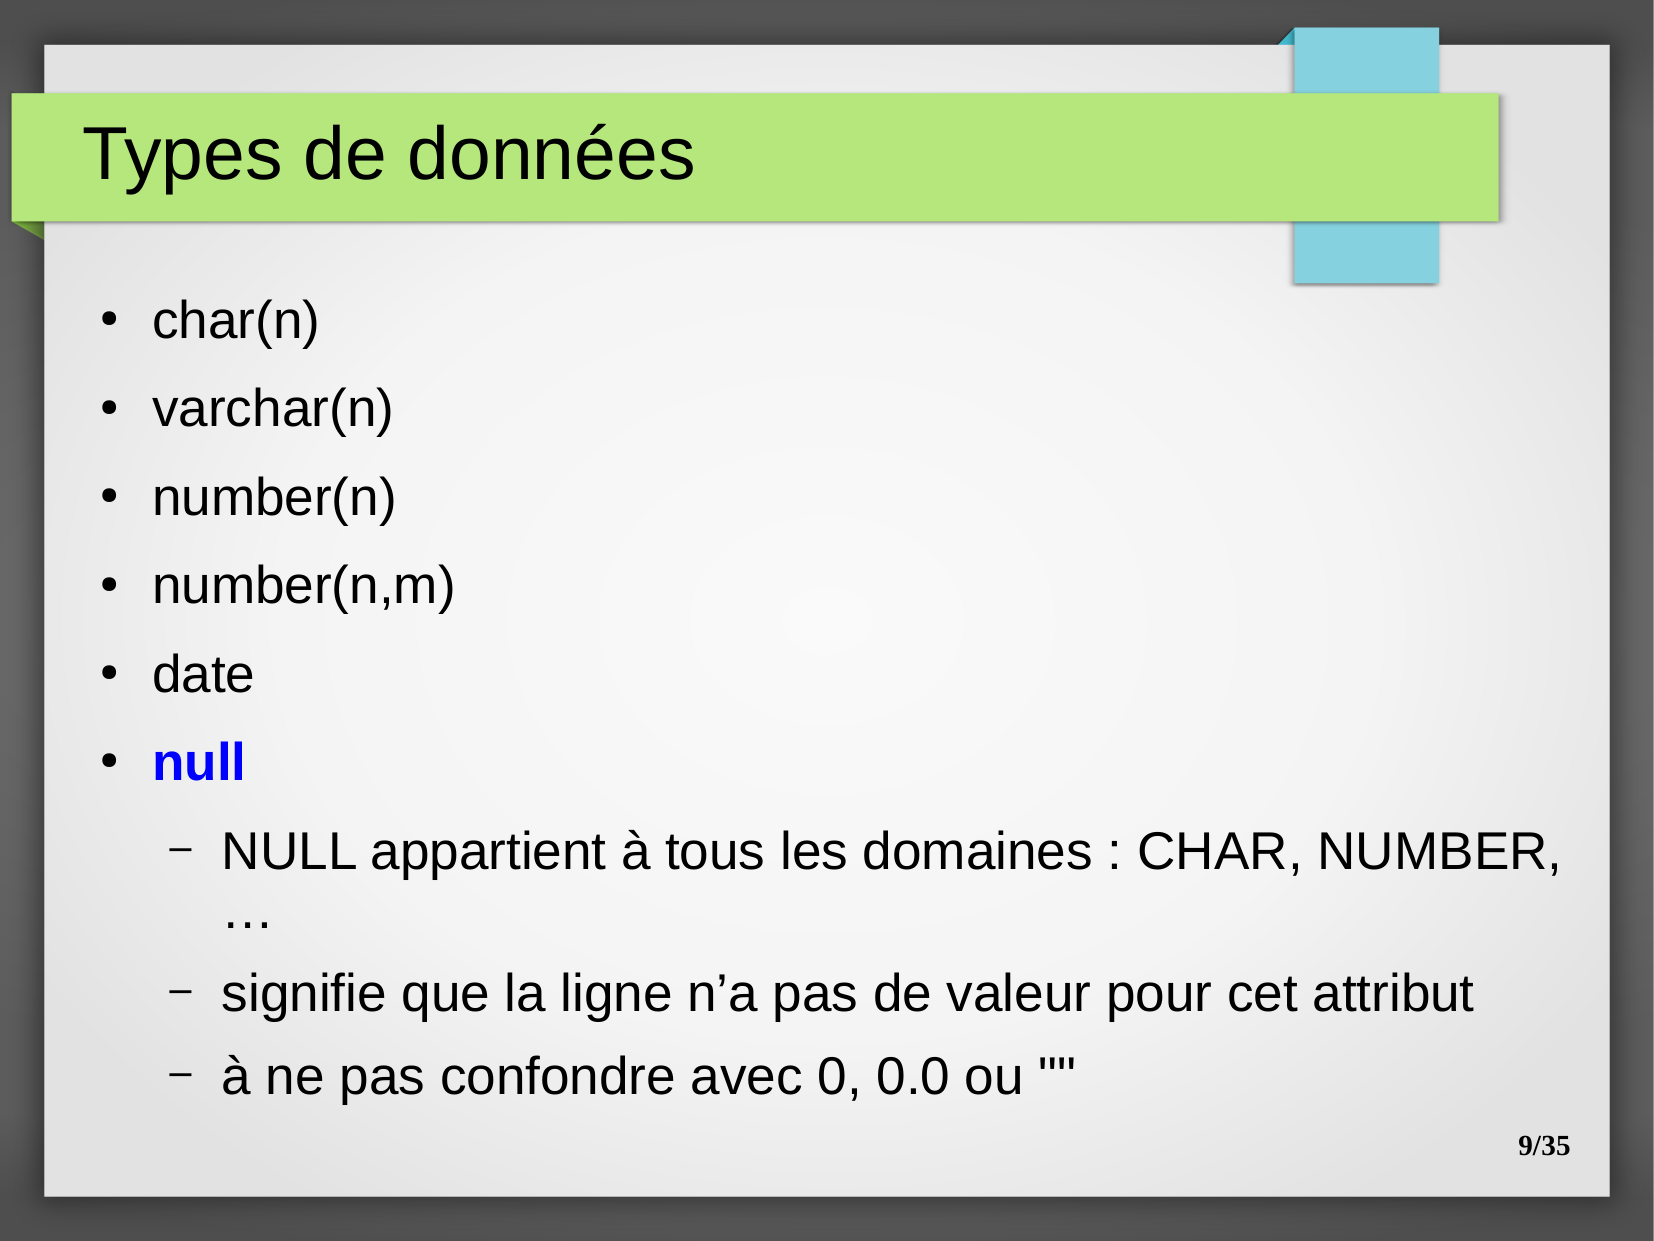

# Types de données
char(n)
varchar(n)
number(n)
number(n,m)
date
null
NULL appartient à tous les domaines : CHAR, NUMBER, …
signifie que la ligne n’a pas de valeur pour cet attribut
à ne pas confondre avec 0, 0.0 ou ""
9